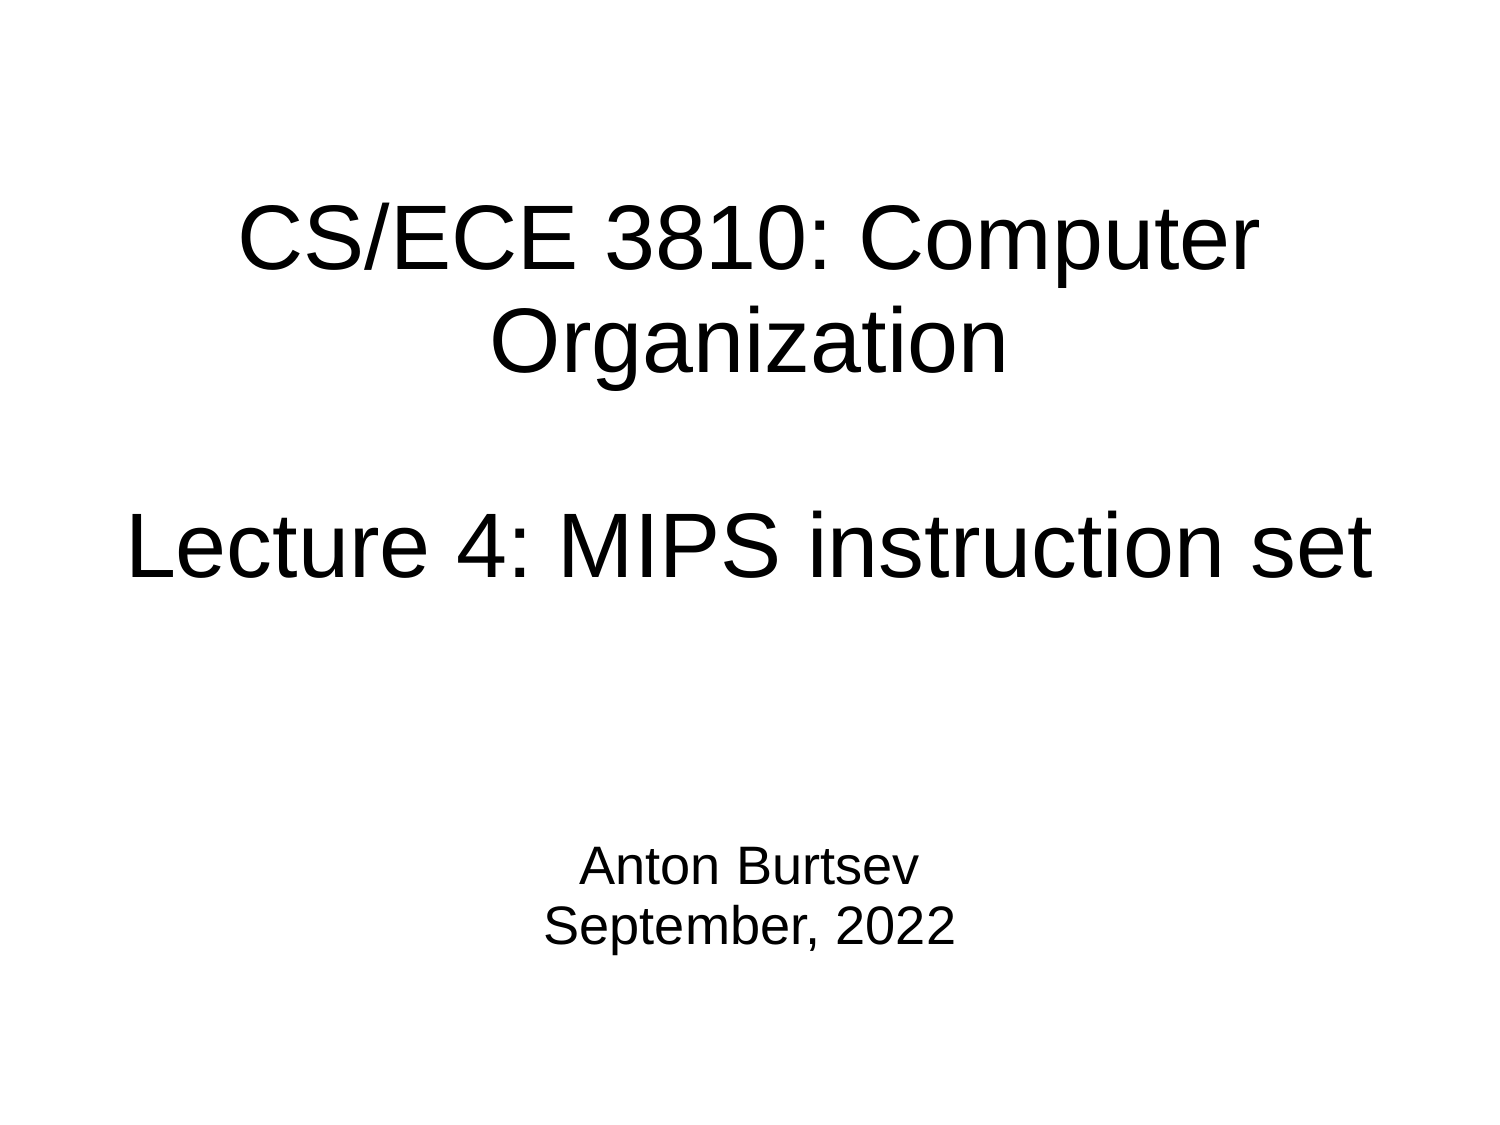

# CS/ECE 3810: Computer Organization Lecture 4: MIPS instruction set
Anton Burtsev
September, 2022